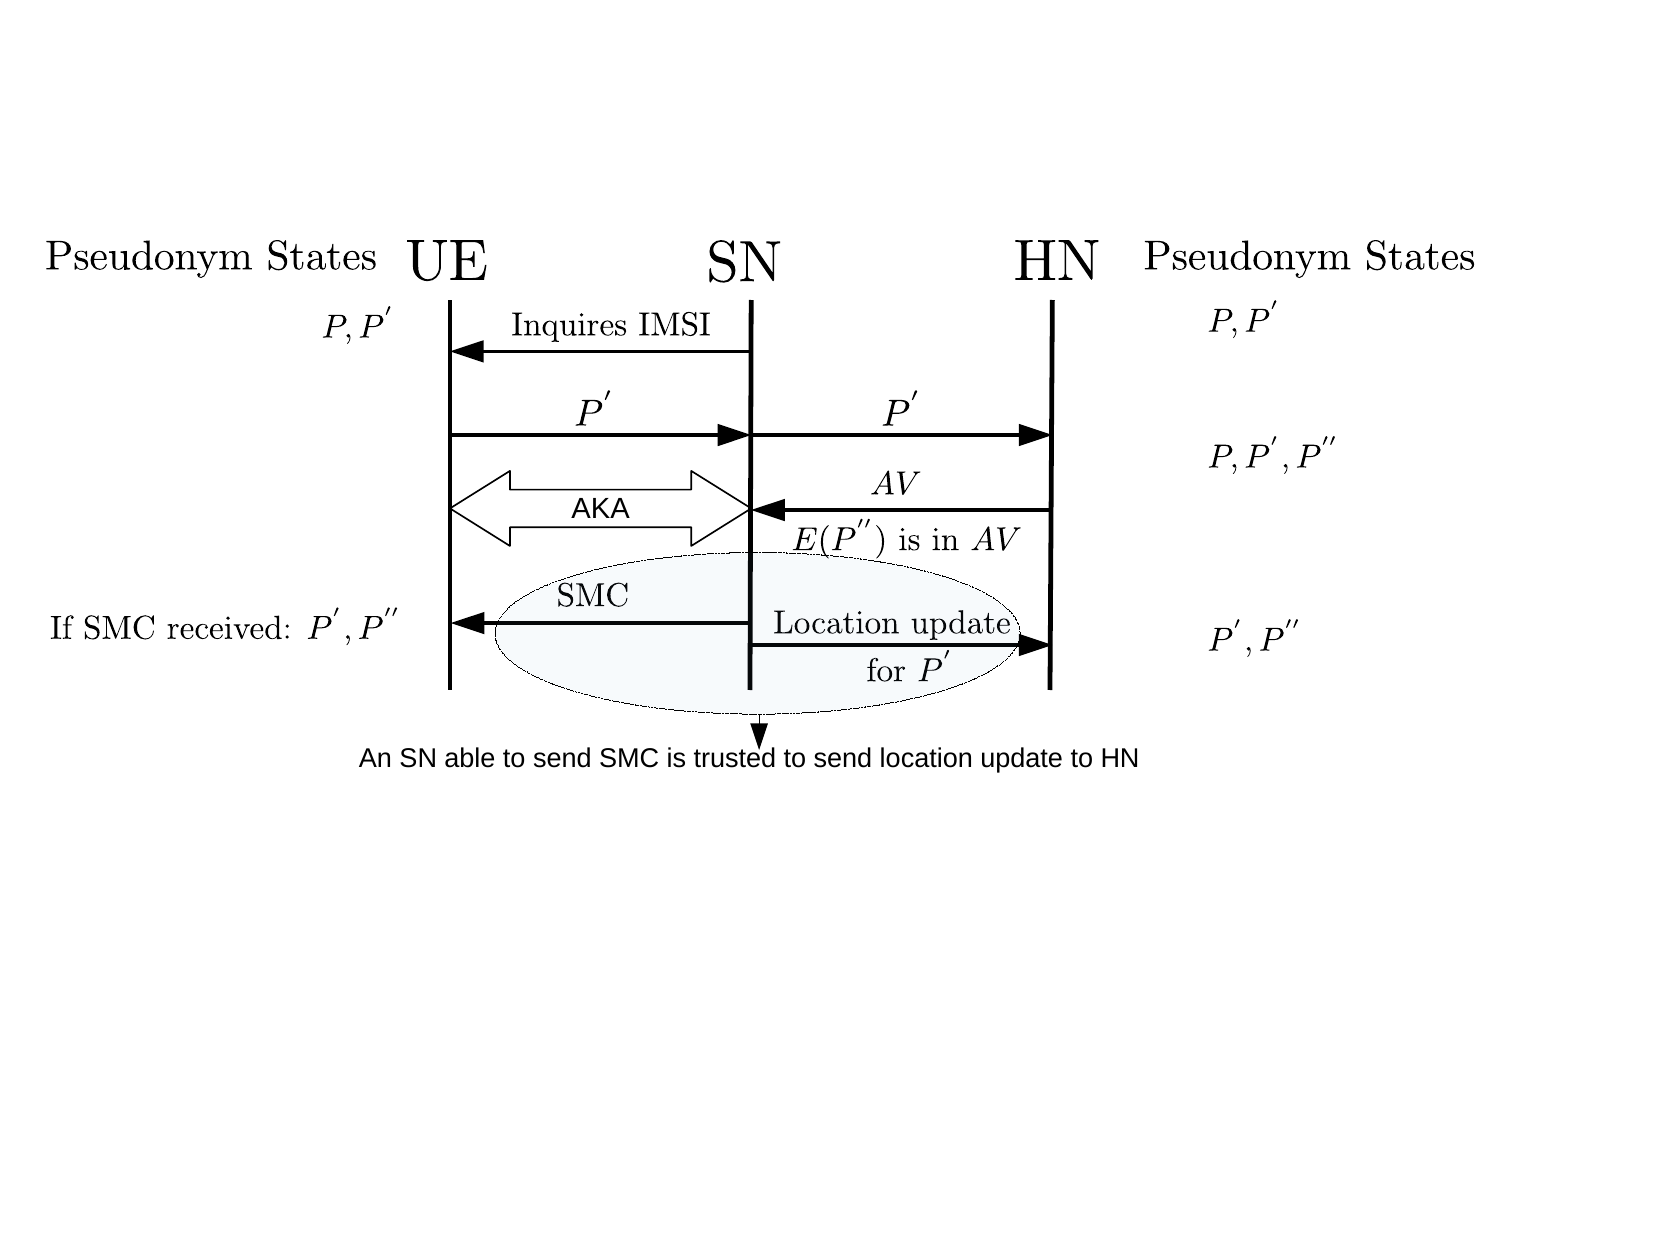

AKA
An SN able to send SMC is trusted to send location update to HN